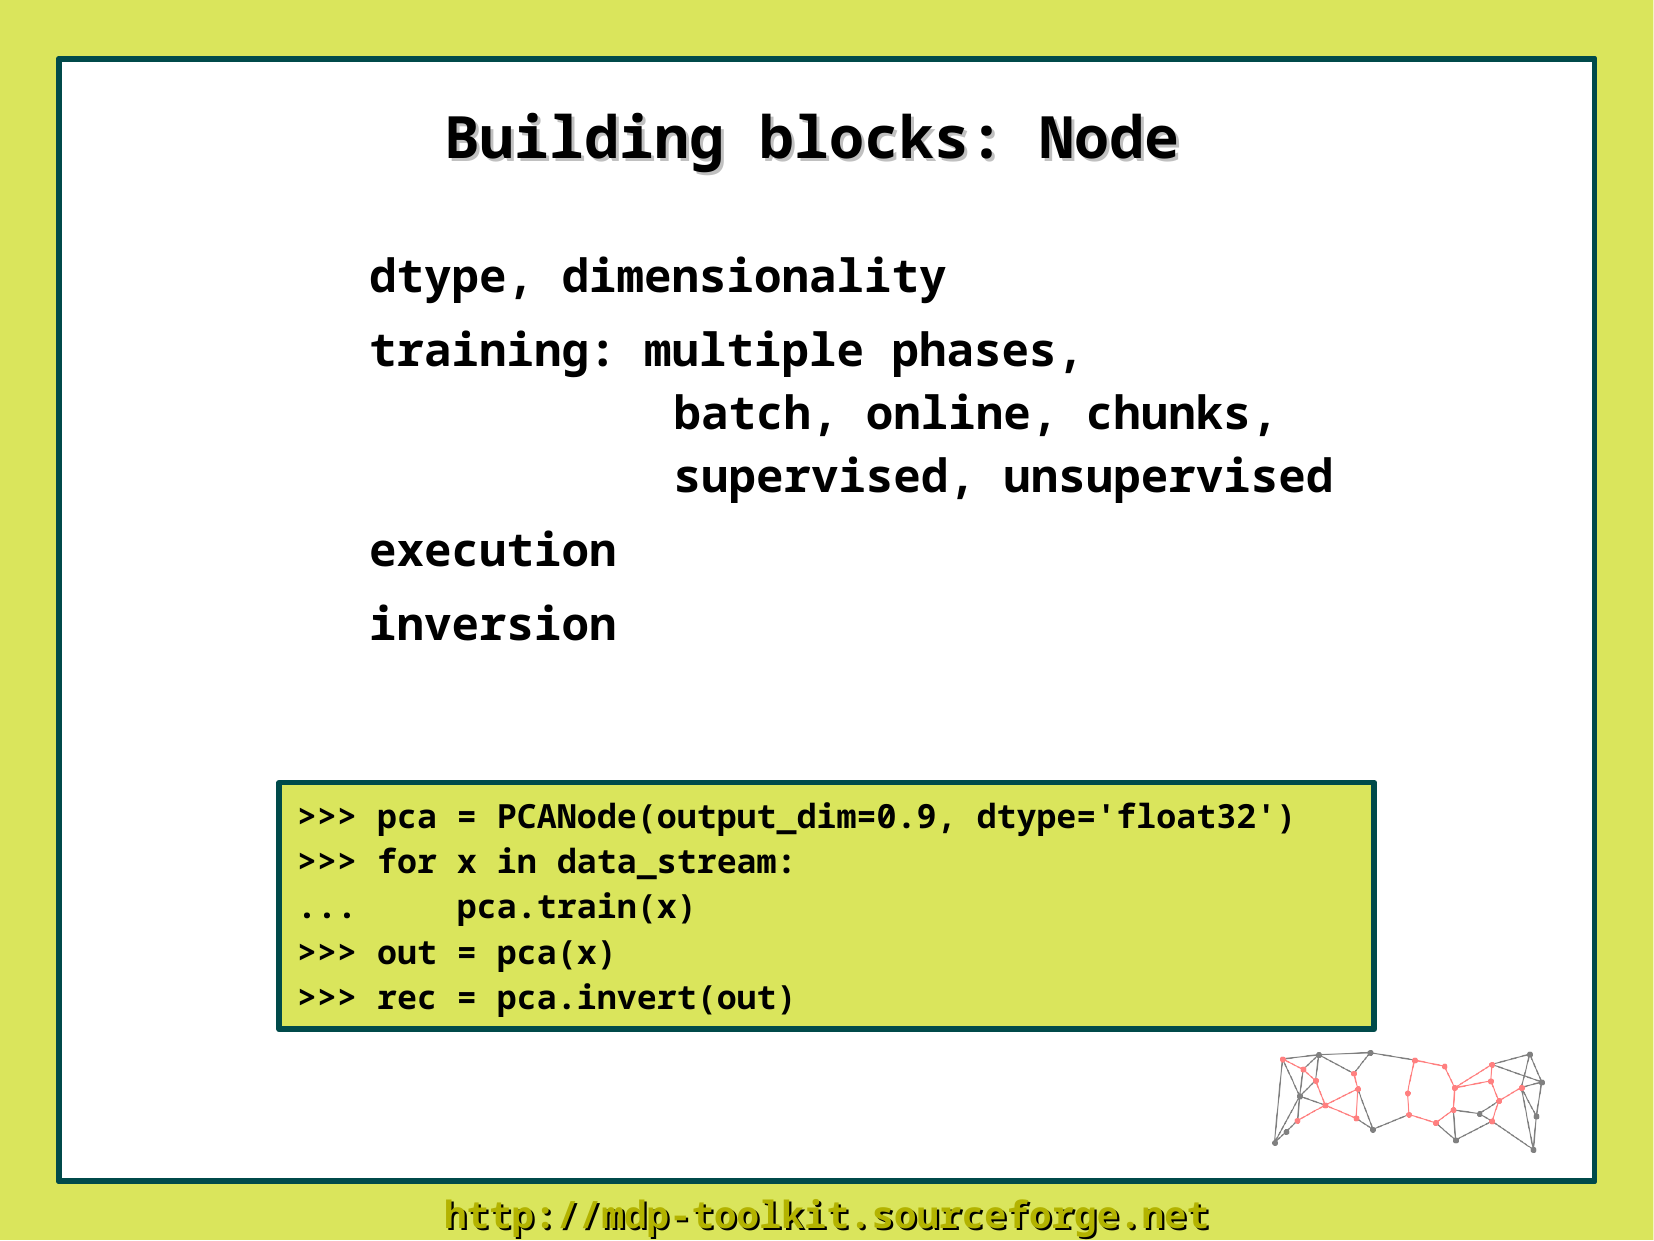

Building blocks: Node
dtype, dimensionality
training: multiple phases,
 batch, online, chunks,
 supervised, unsupervised
execution
inversion
>>> pca = PCANode(output_dim=0.9, dtype='float32')
>>> for x in data_stream:
... pca.train(x)
>>> out = pca(x)
>>> rec = pca.invert(out)